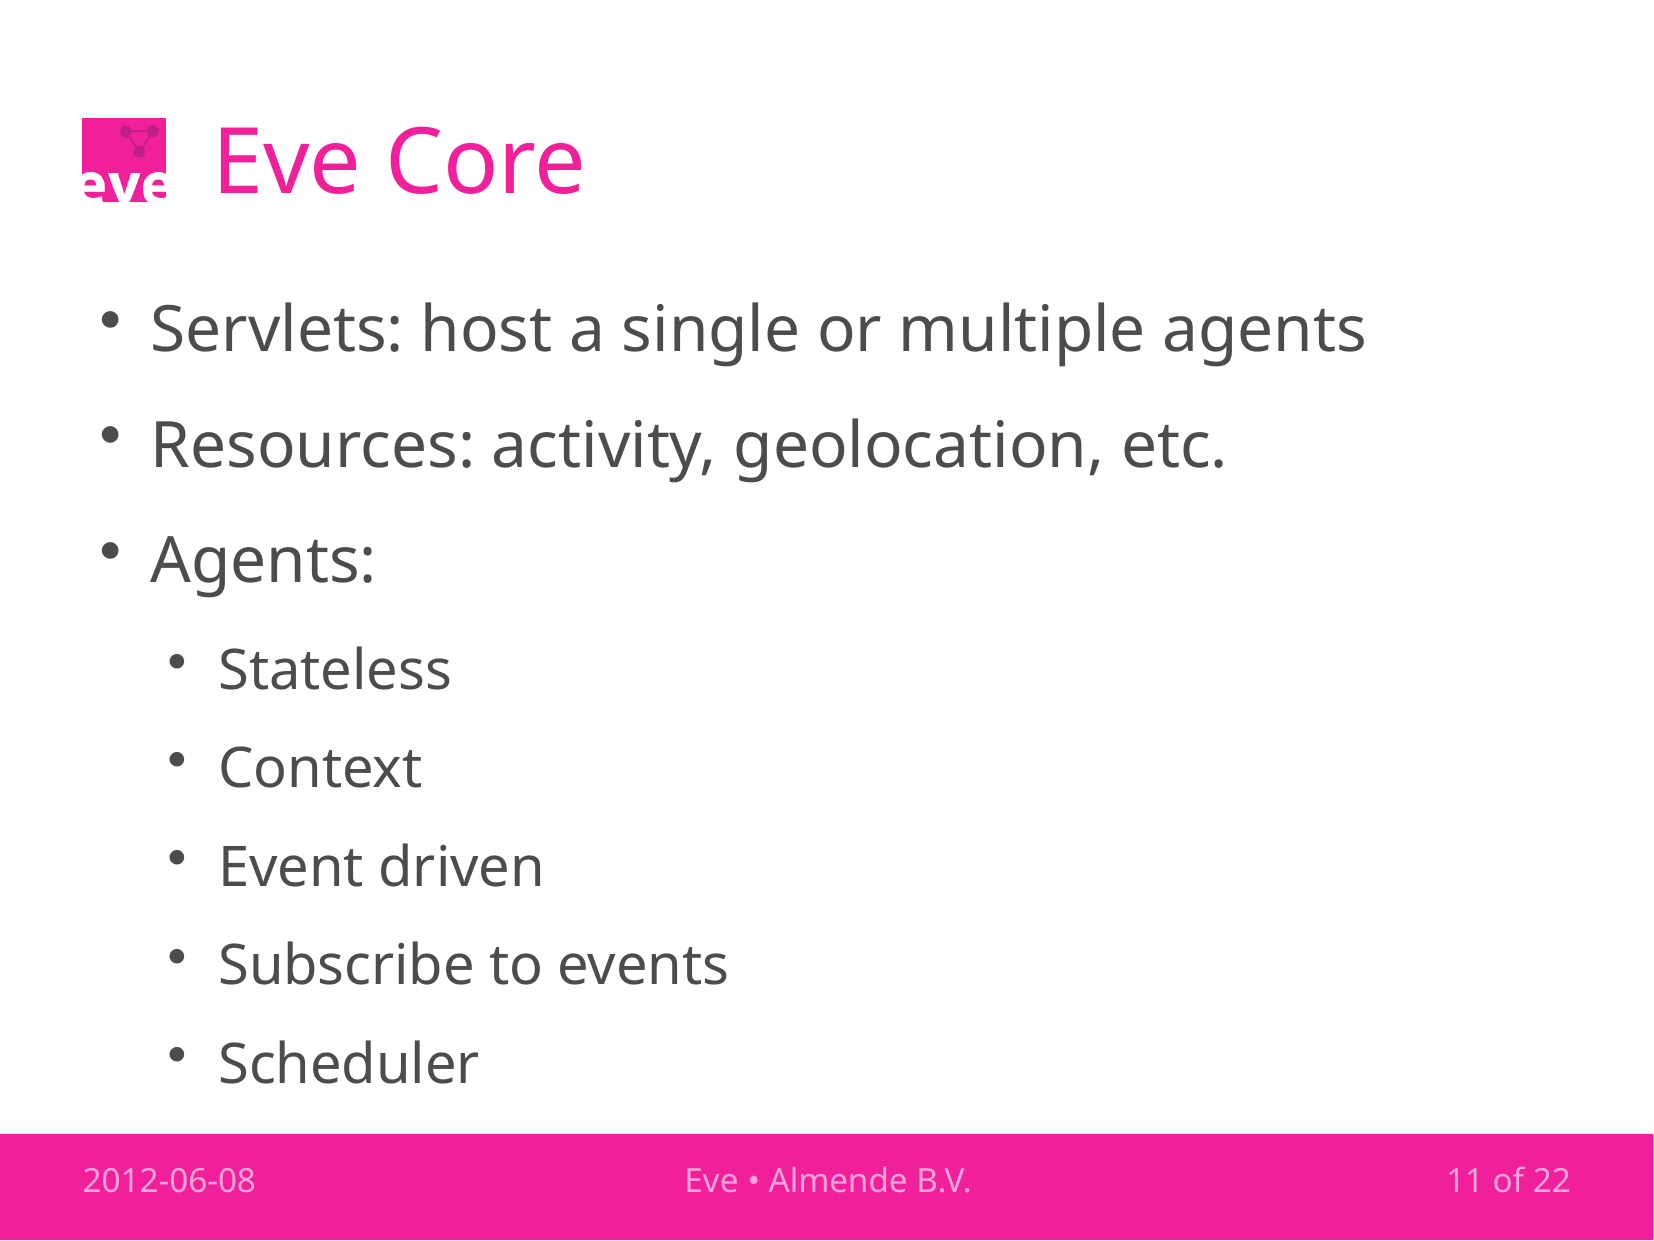

# Eve Core
Servlets: host a single or multiple agents
Resources: activity, geolocation, etc.
Agents:
Stateless
Context
Event driven
Subscribe to events
Scheduler
2012-06-08
11